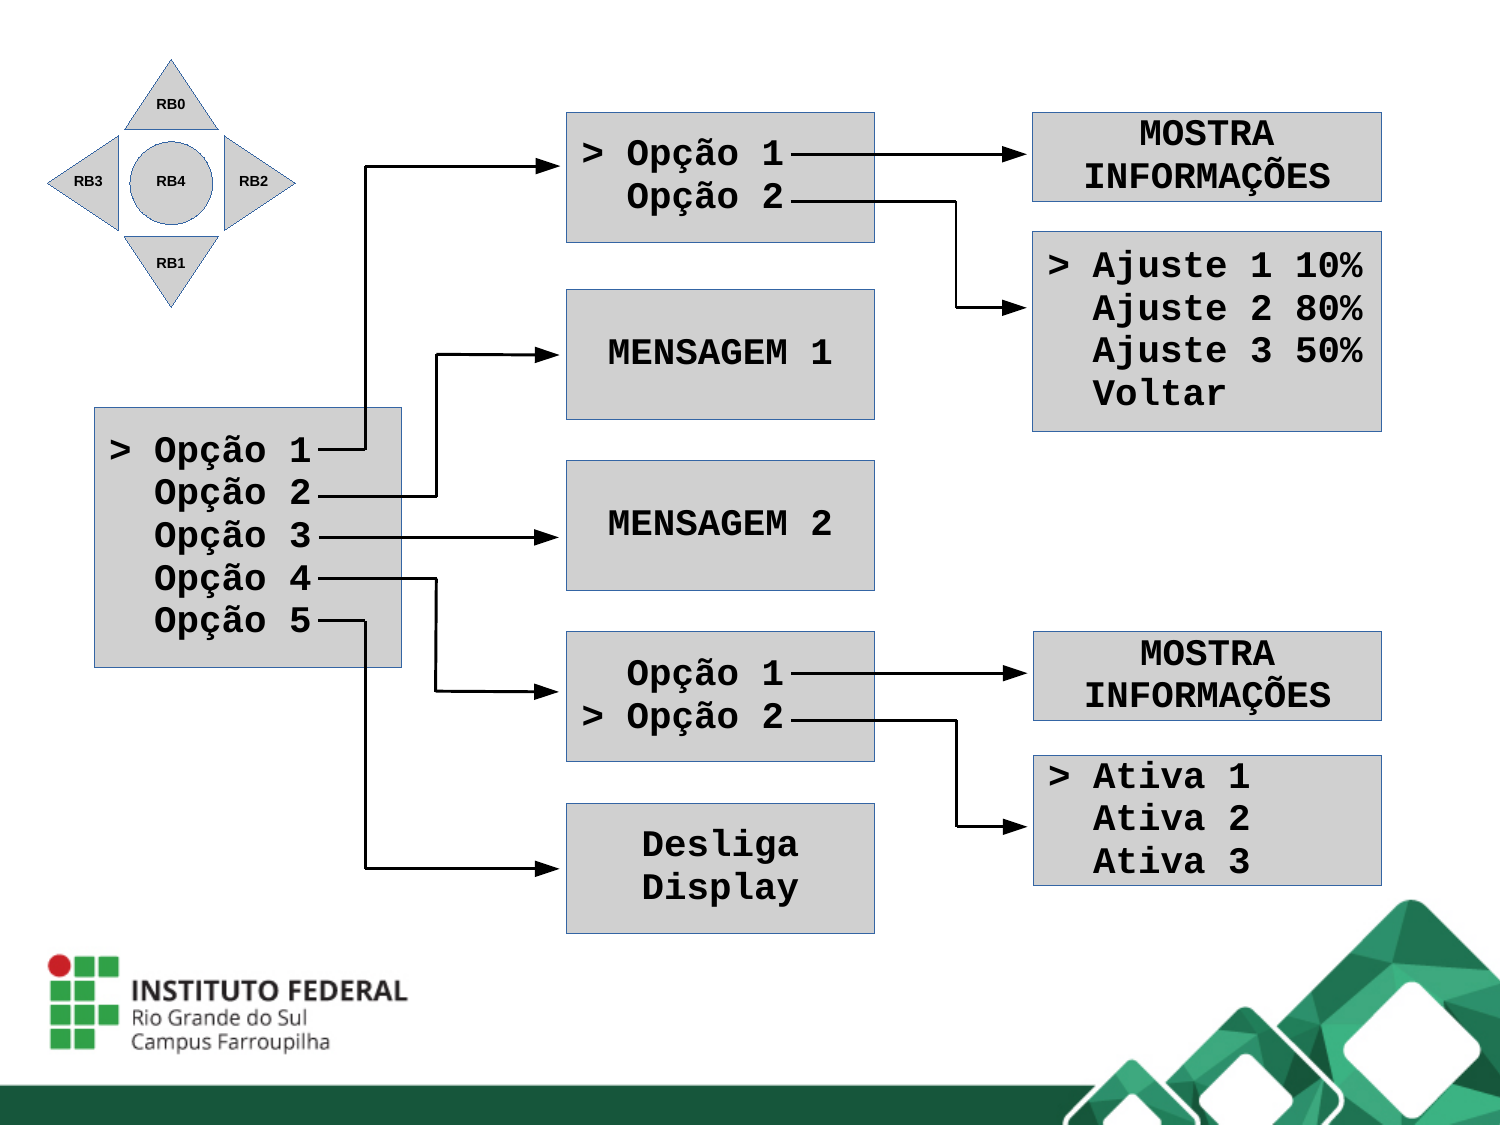

RB0
> Opção 1
 Opção 2
MOSTRA
INFORMAÇÕES
RB3
RB4
RB2
> Ajuste 1 10%
 Ajuste 2 80%
 Ajuste 3 50%
 Voltar
RB1
MENSAGEM 1
> Opção 1
 Opção 2
 Opção 3
 Opção 4
 Opção 5
MENSAGEM 2
 Opção 1
> Opção 2
MOSTRA
INFORMAÇÕES
> Ativa 1
 Ativa 2
 Ativa 3
Desliga
Display